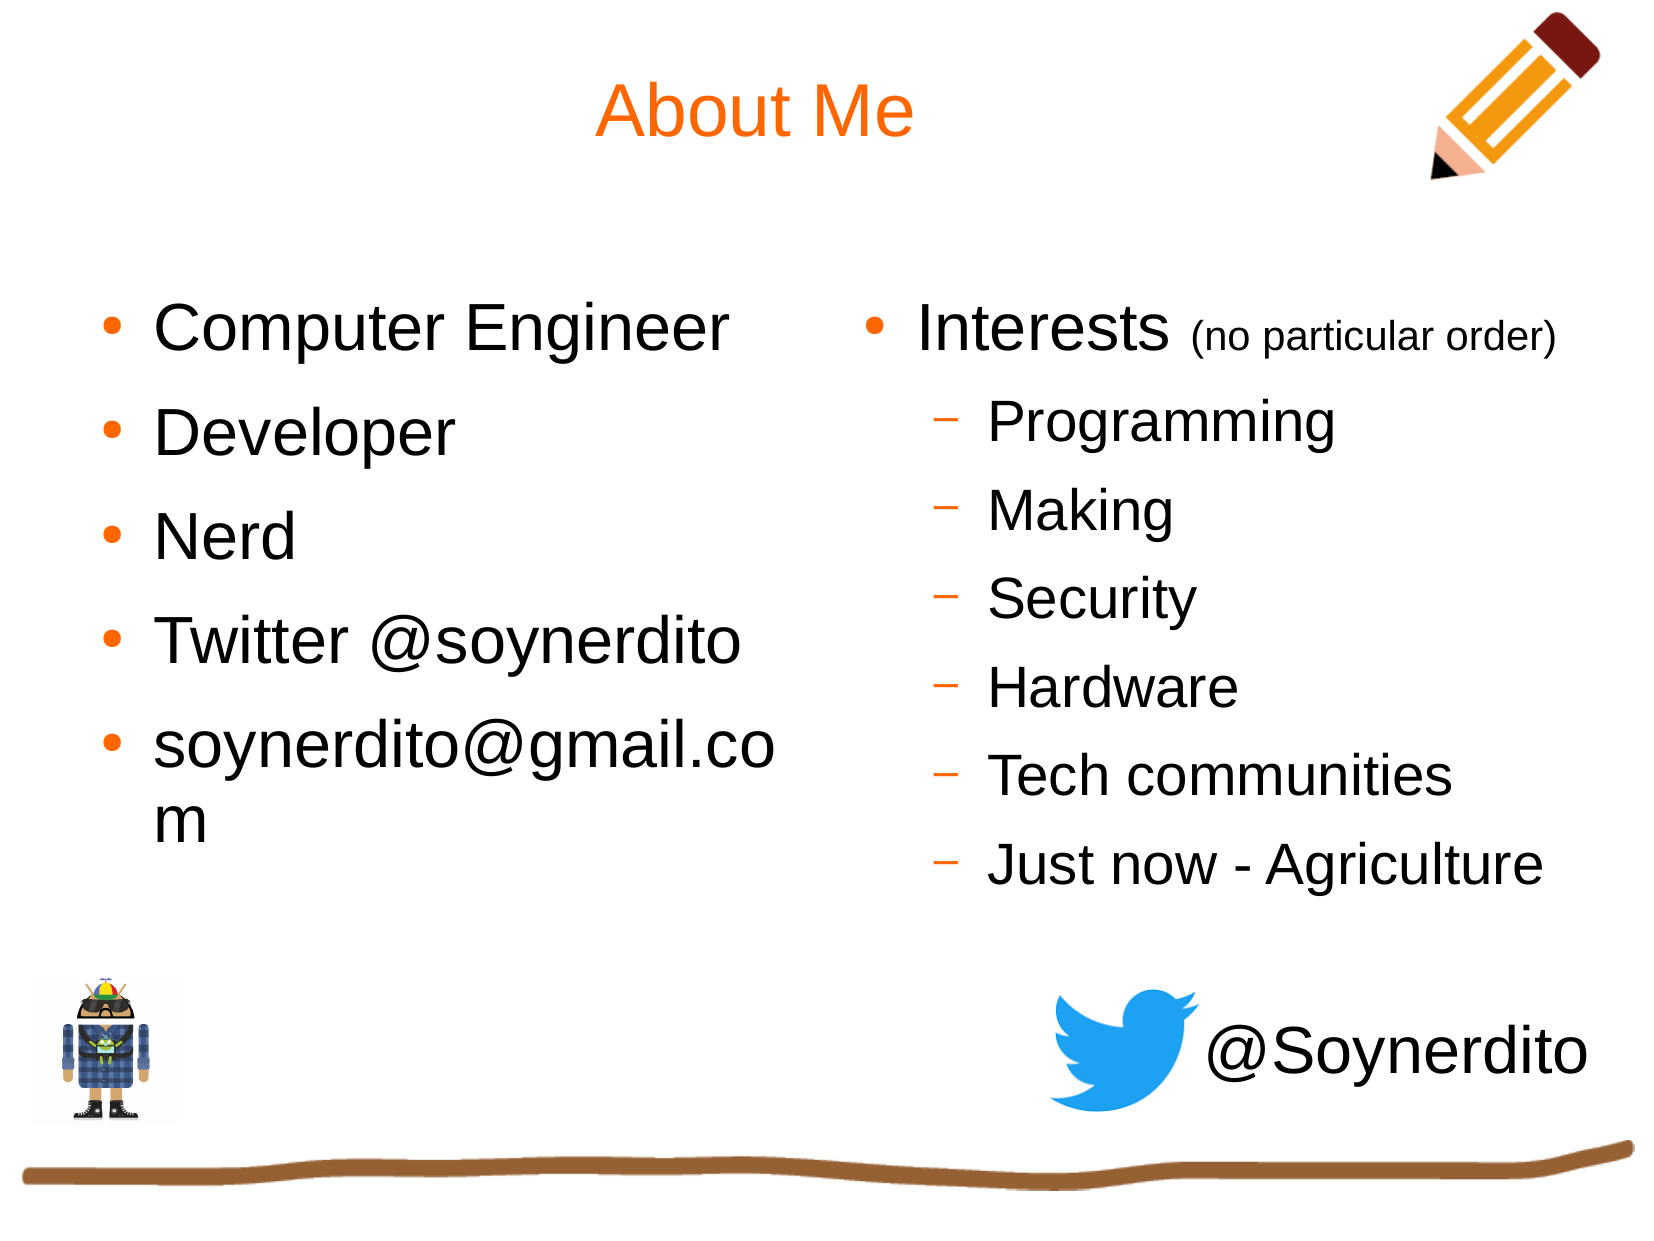

# About Me
Computer Engineer
Developer
Nerd
Twitter @soynerdito
soynerdito@gmail.com
Interests (no particular order)
Programming
Making
Security
Hardware
Tech communities
Just now - Agriculture
@Soynerdito